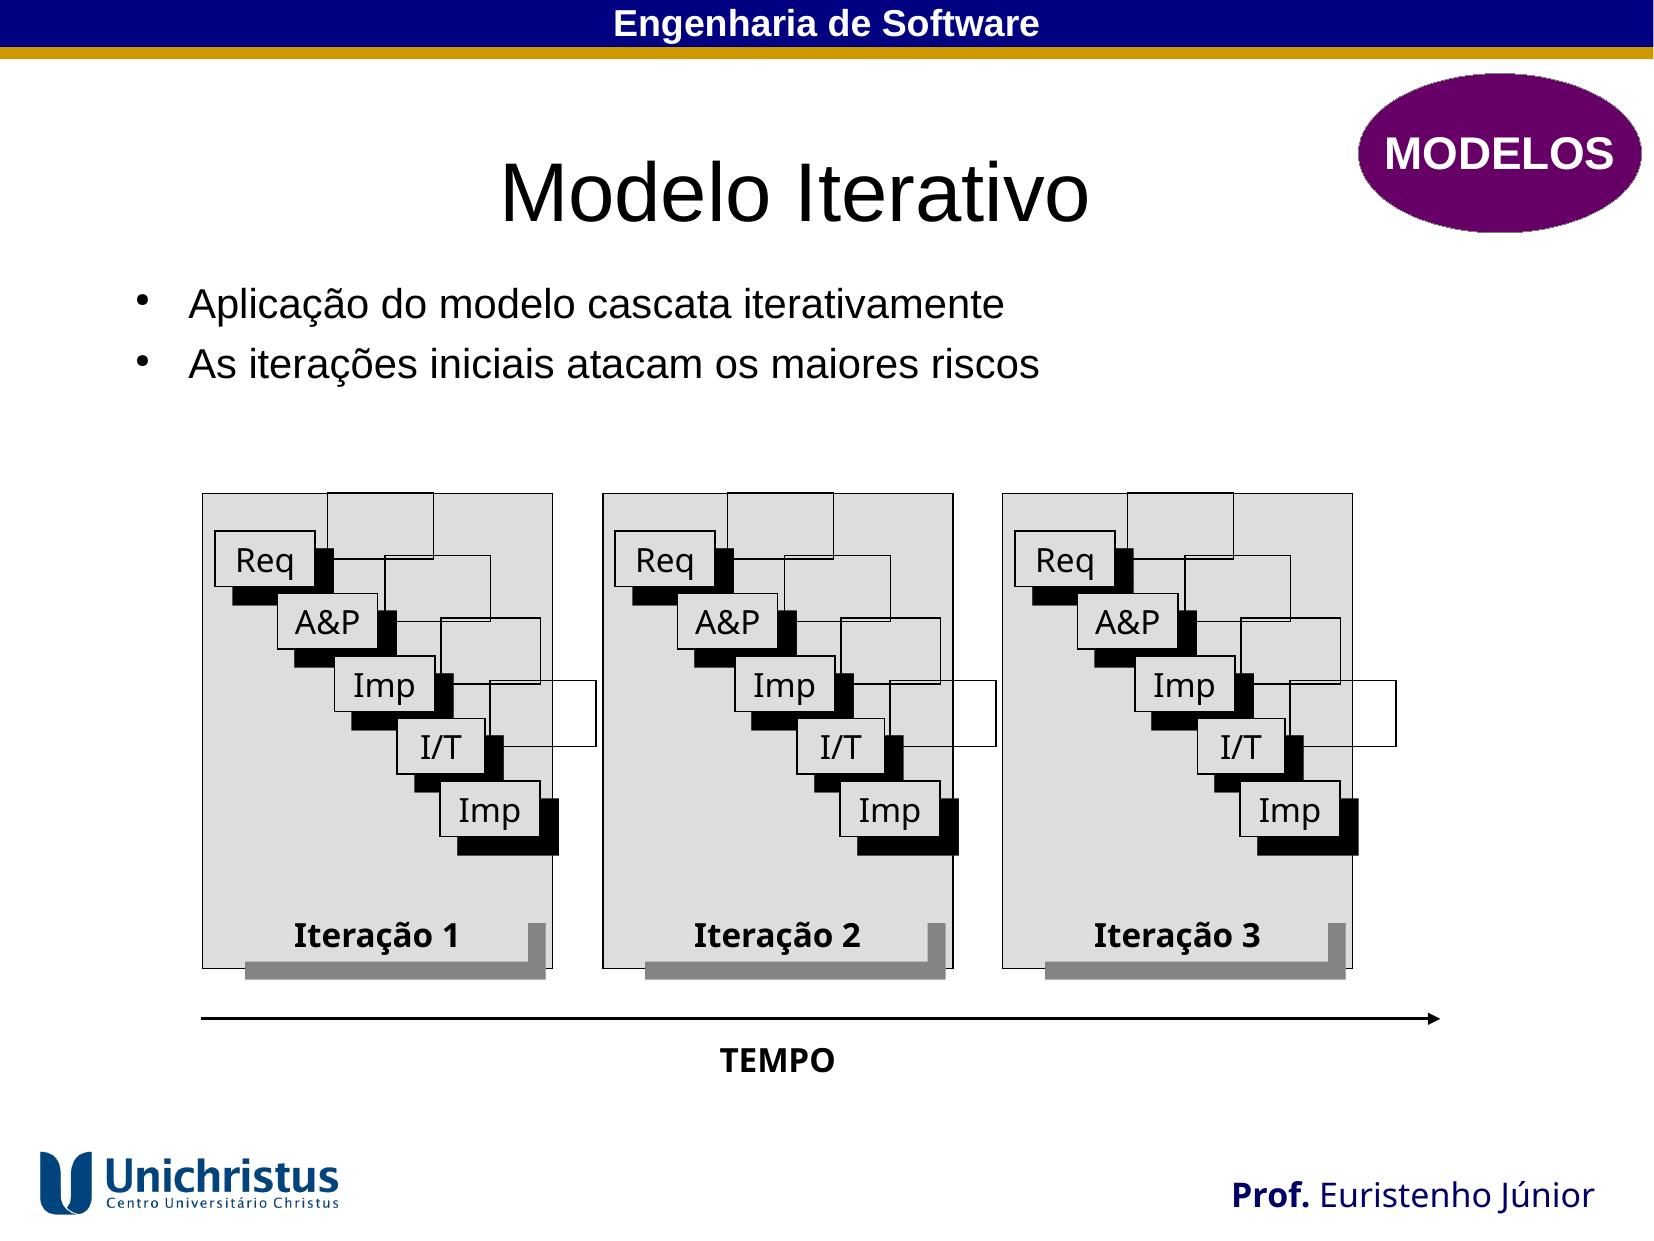

Engenharia de Software
MODELOS
# Modelo Iterativo
Aplicação do modelo cascata iterativamente
As iterações iniciais atacam os maiores riscos
Req
A&P
Imp
I/T
Imp
Iteração 1
Req
A&P
Imp
I/T
Imp
Iteração 2
Req
A&P
Imp
I/T
Imp
Iteração 3
TEMPO
Prof. Euristenho Júnior